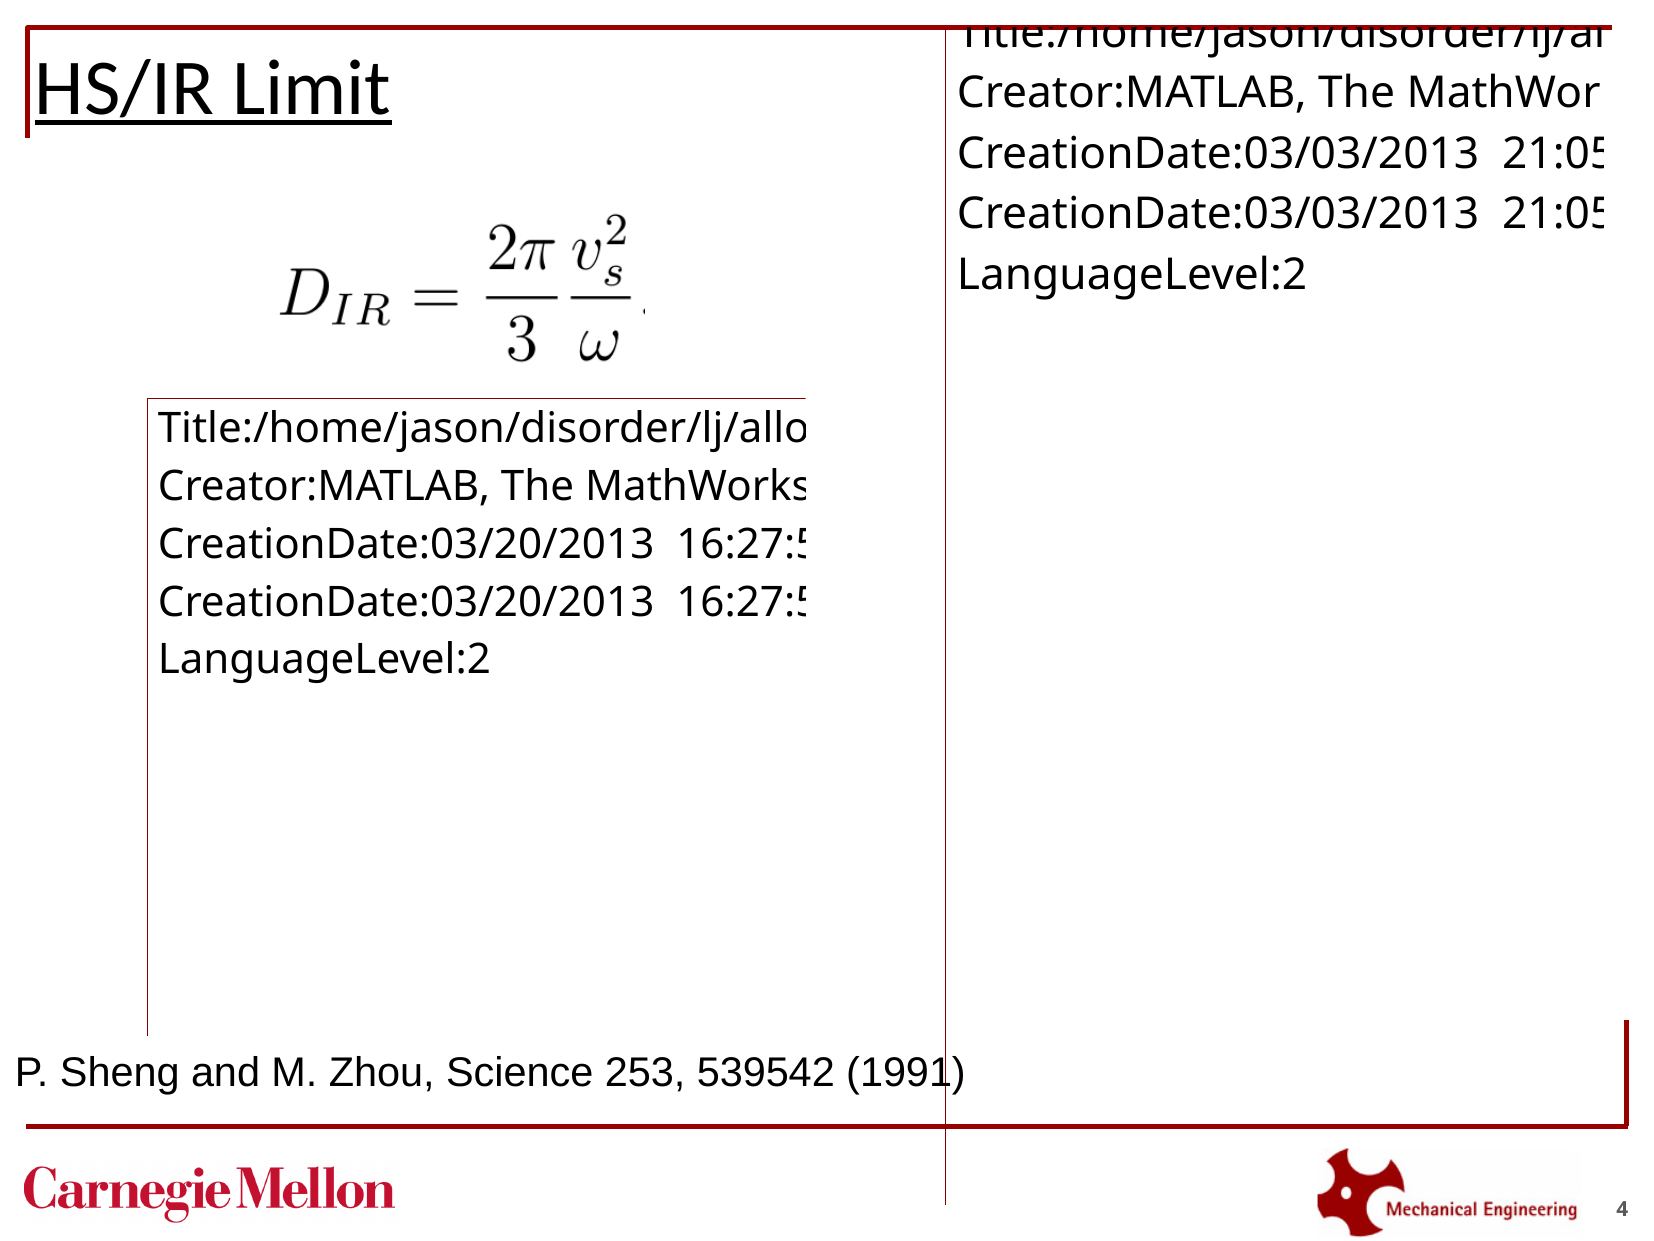

# HS/IR Limit
P. Sheng and M. Zhou, Science 253, 539542 (1991)